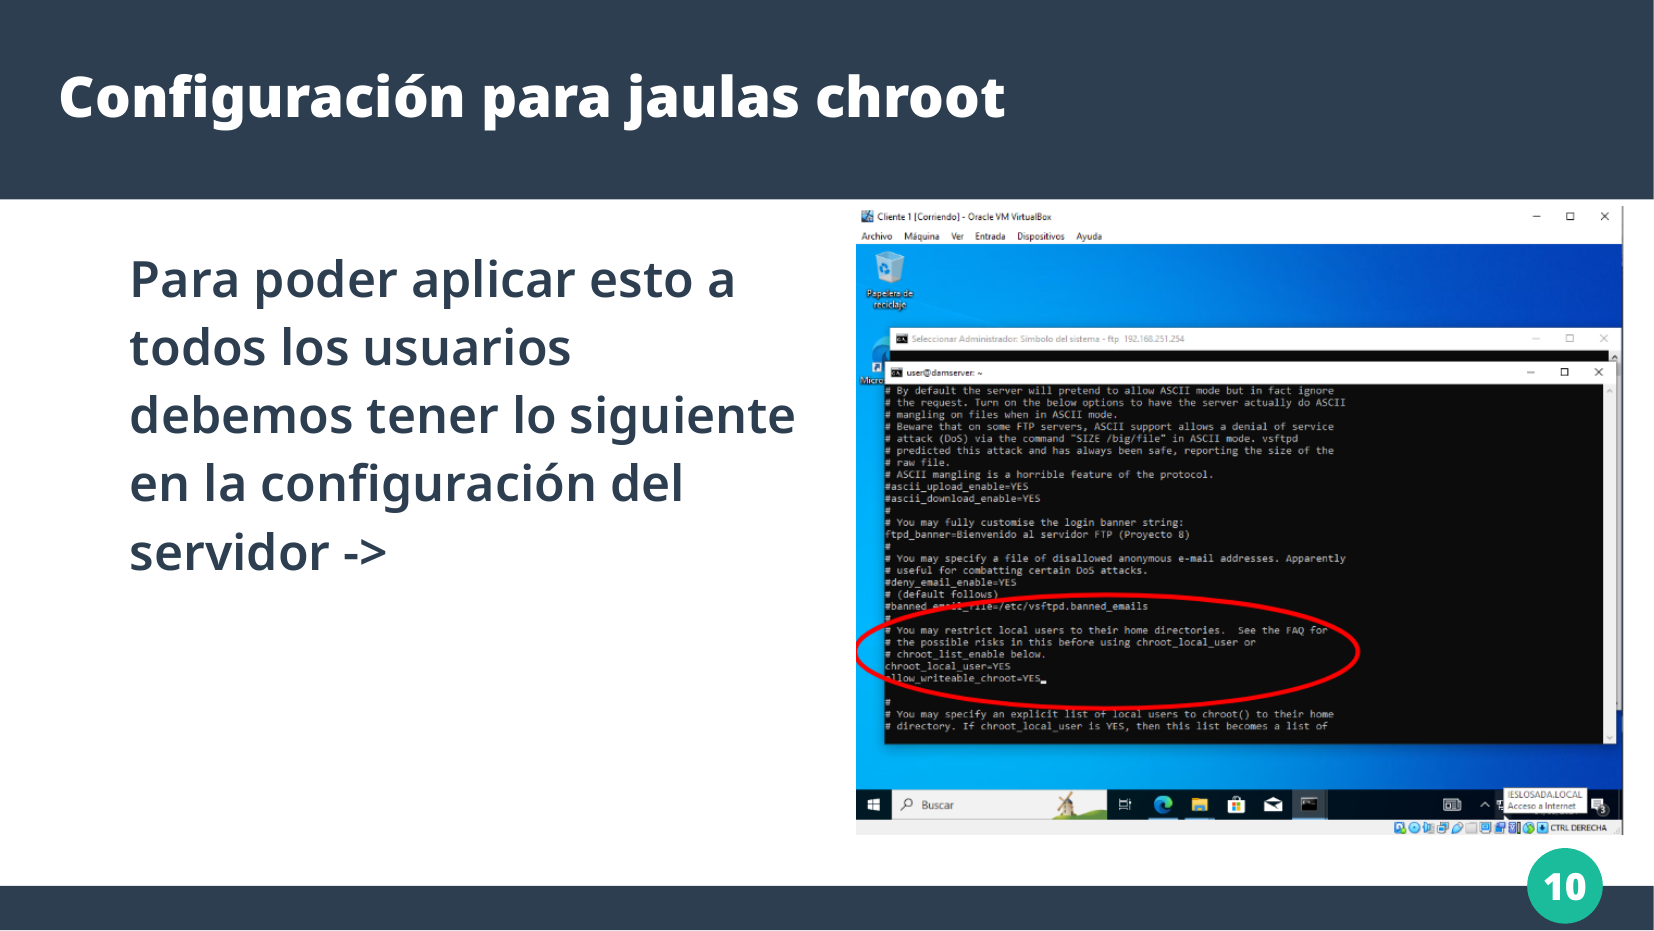

# Configuración para jaulas chroot
Para poder aplicar esto a todos los usuarios debemos tener lo siguiente en la configuración del servidor ->